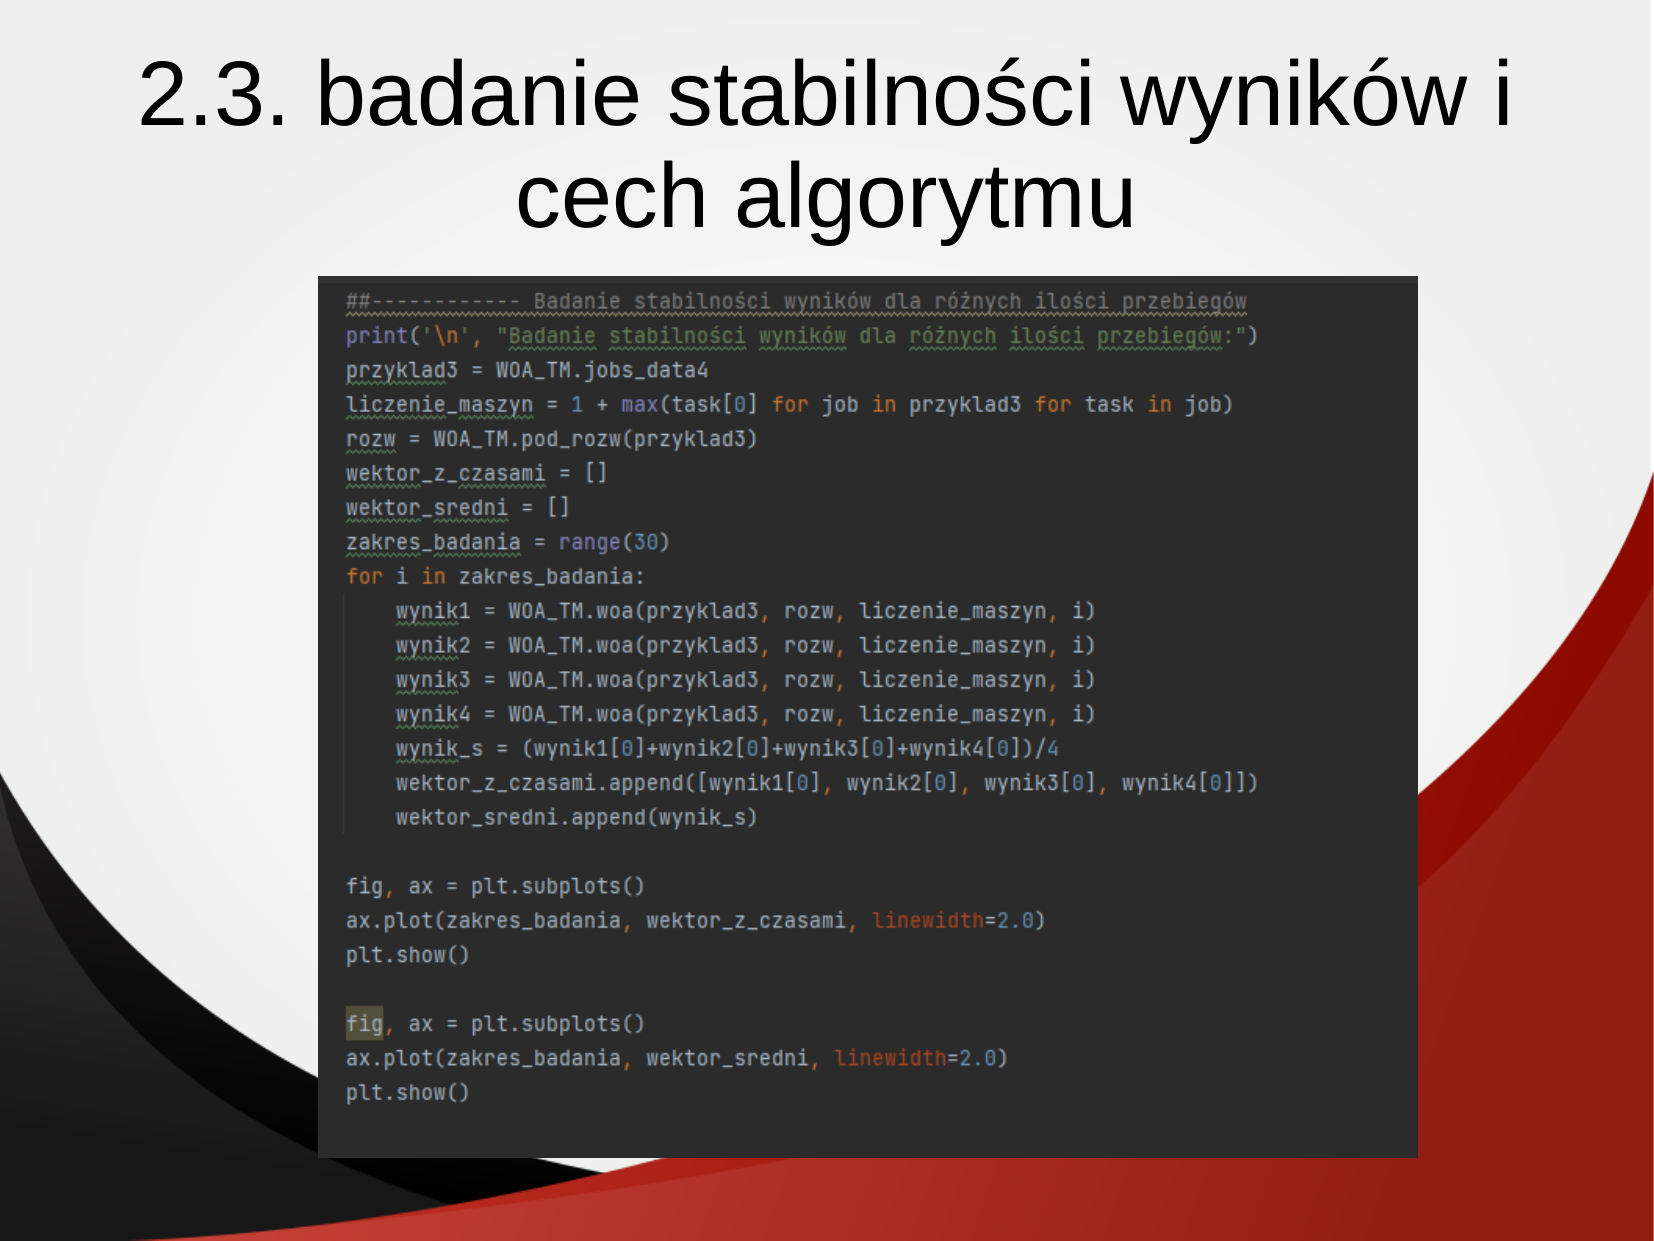

# 2.3. badanie stabilności wyników i cech algorytmu